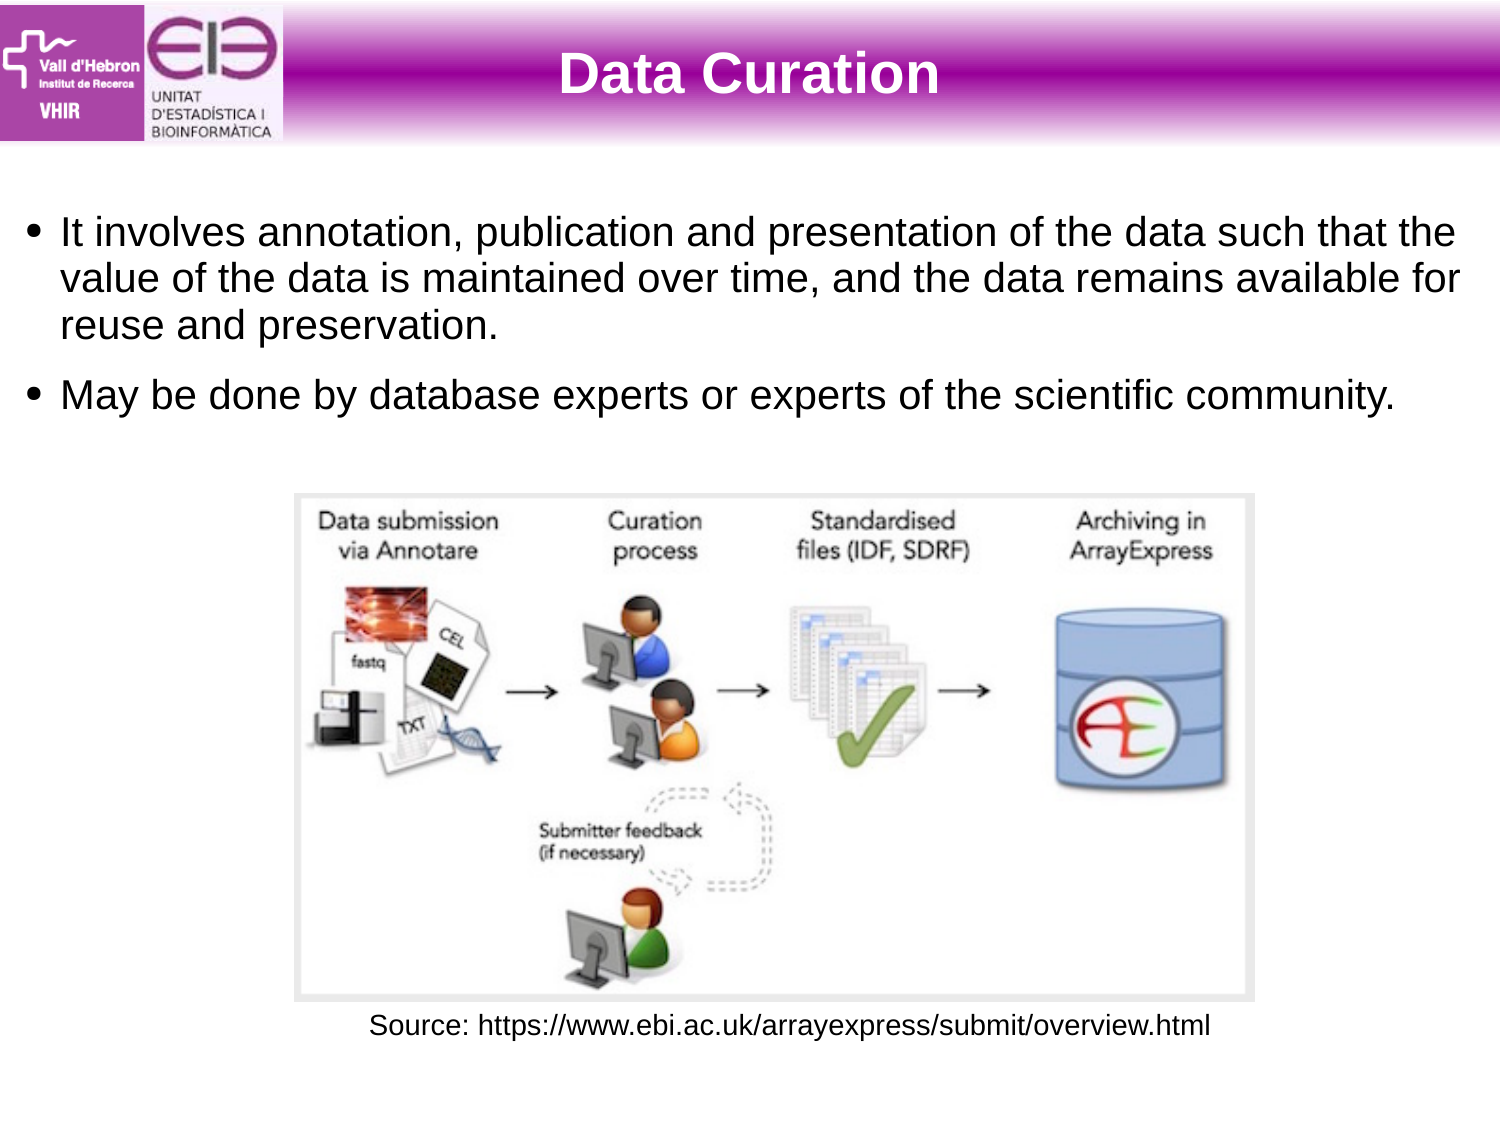

Data Curation
It involves annotation, publication and presentation of the data such that the value of the data is maintained over time, and the data remains available for reuse and preservation.
May be done by database experts or experts of the scientific community.
Source: https://www.ebi.ac.uk/arrayexpress/submit/overview.html